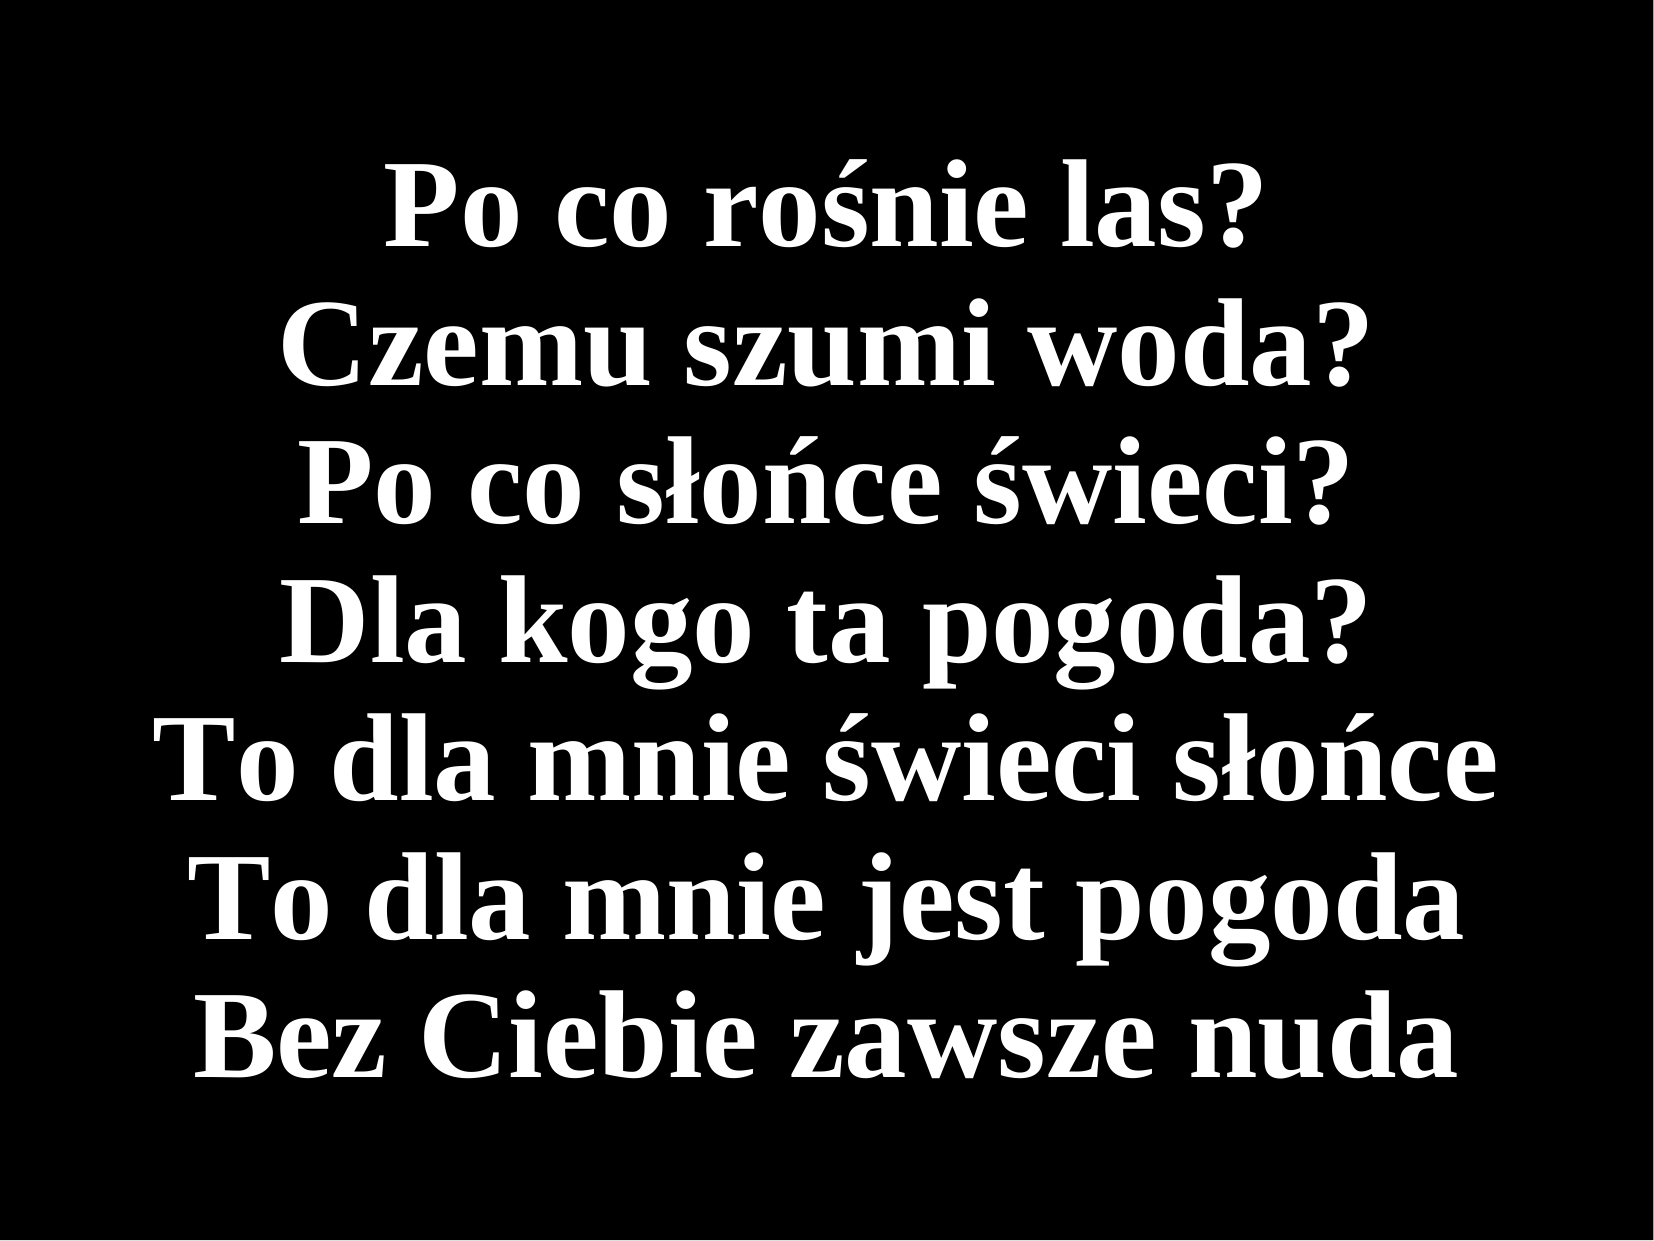

# Po co rośnie las? Czemu szumi woda? Po co słońce świeci? Dla kogo ta pogoda? To dla mnie świeci słońce To dla mnie jest pogoda Bez Ciebie zawsze nuda